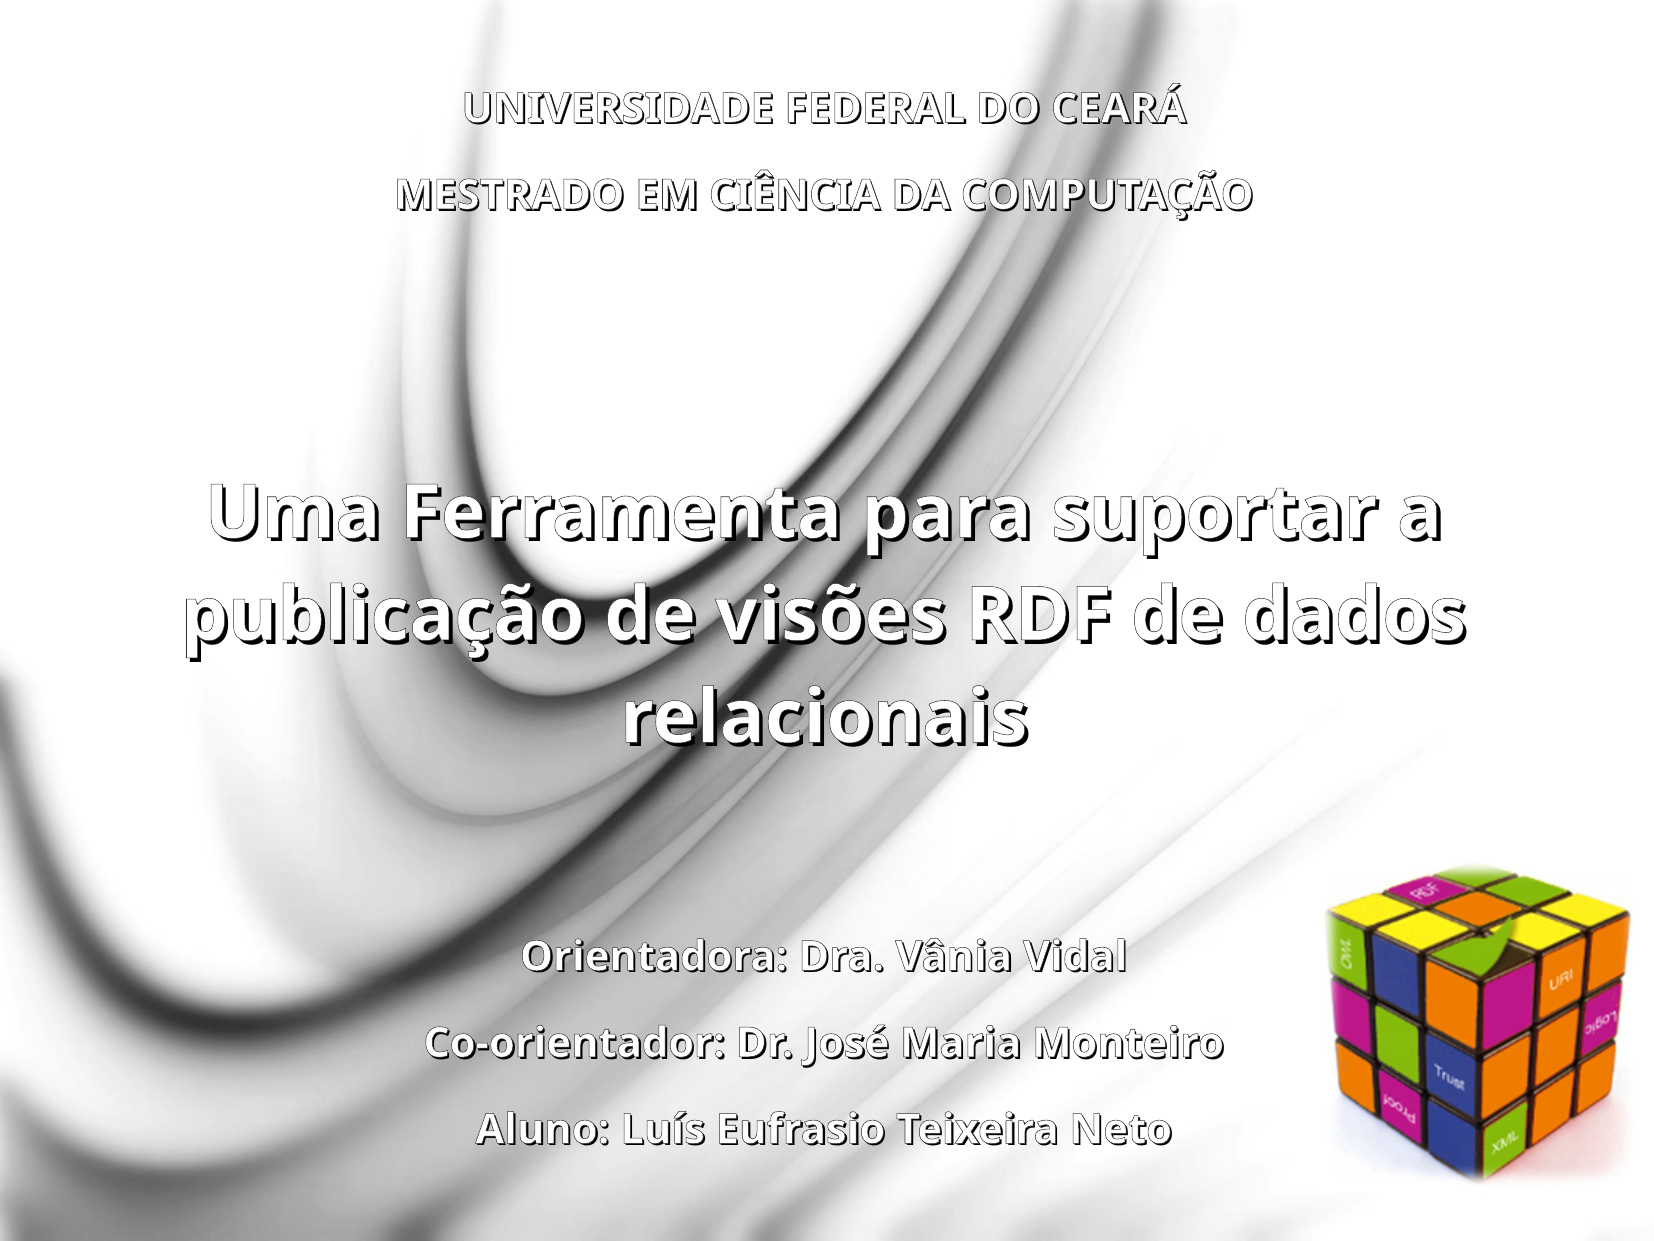

# UNIVERSIDADE FEDERAL DO CEARÁ
MESTRADO EM CIÊNCIA DA COMPUTAÇÃO
Uma Ferramenta para suportar a publicação de visões RDF de dados relacionais
Orientadora: Dra. Vânia Vidal
Co-orientador: Dr. José Maria Monteiro
Aluno: Luís Eufrasio Teixeira Neto